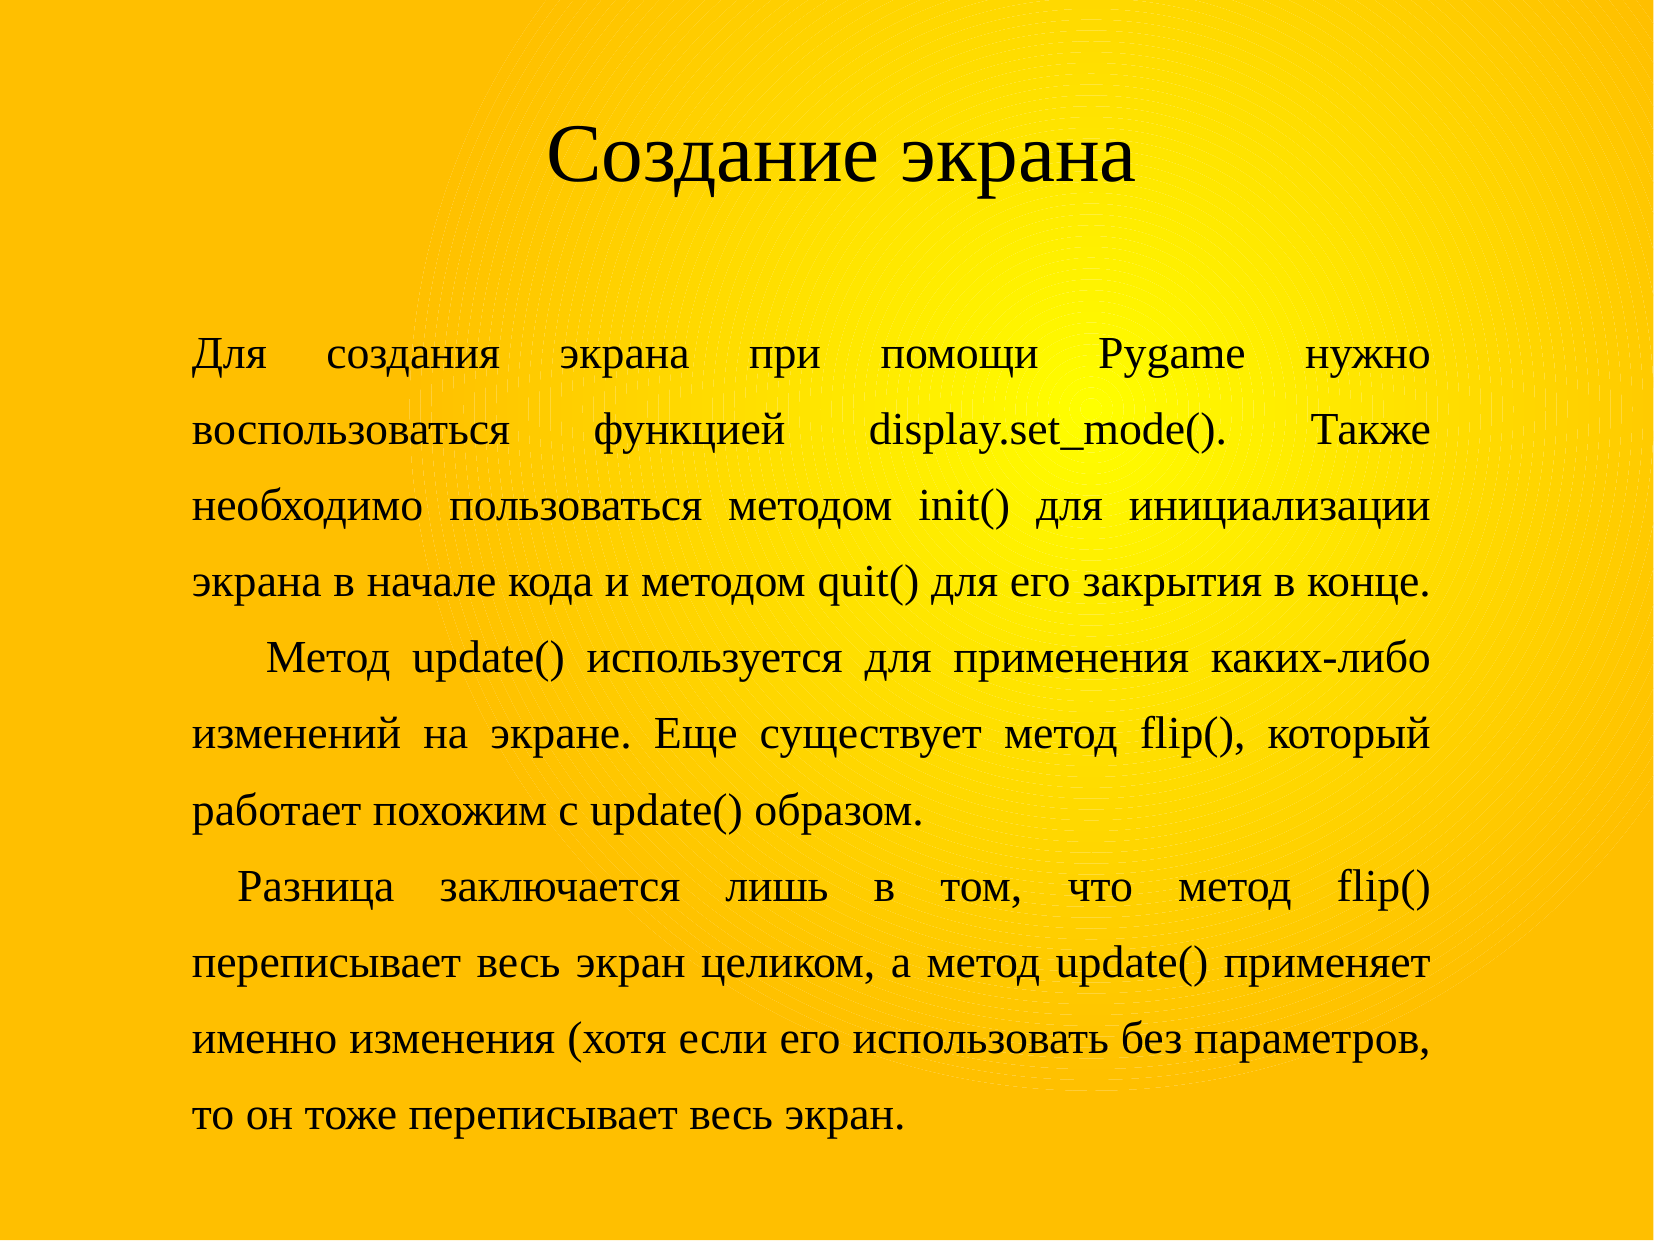

# Создание экрана
Для создания экрана при помощи Pygame нужно воспользоваться функцией display.set_mode(). Также необходимо пользоваться методом init() для инициализации экрана в начале кода и методом quit() для его закрытия в конце. 	Метод update() используется для применения каких-либо изменений на экране. Еще существует метод flip(), который работает похожим с update() образом.
 Разница заключается лишь в том, что метод flip() переписывает весь экран целиком, а метод update() применяет именно изменения (хотя если его использовать без параметров, то он тоже переписывает весь экран.